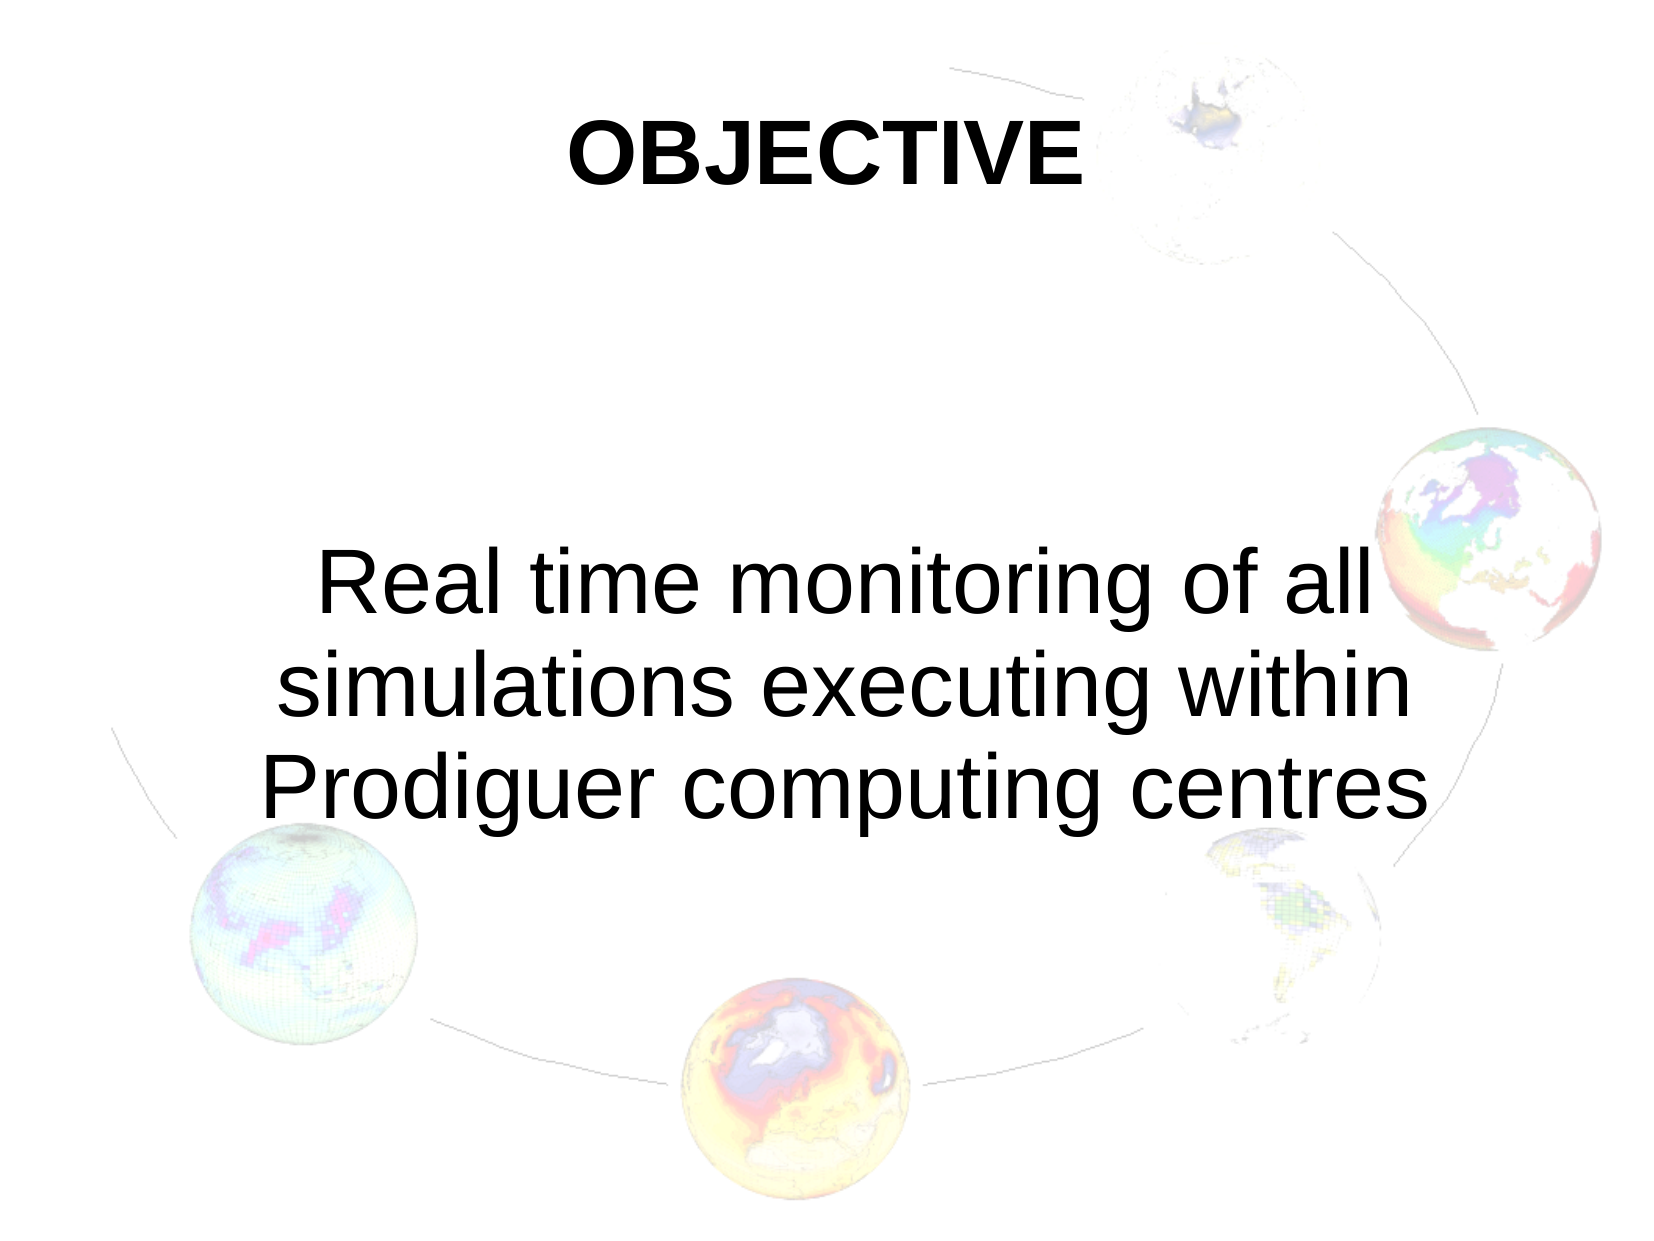

# OBJECTIVE
Real time monitoring of all simulations executing within Prodiguer computing centres